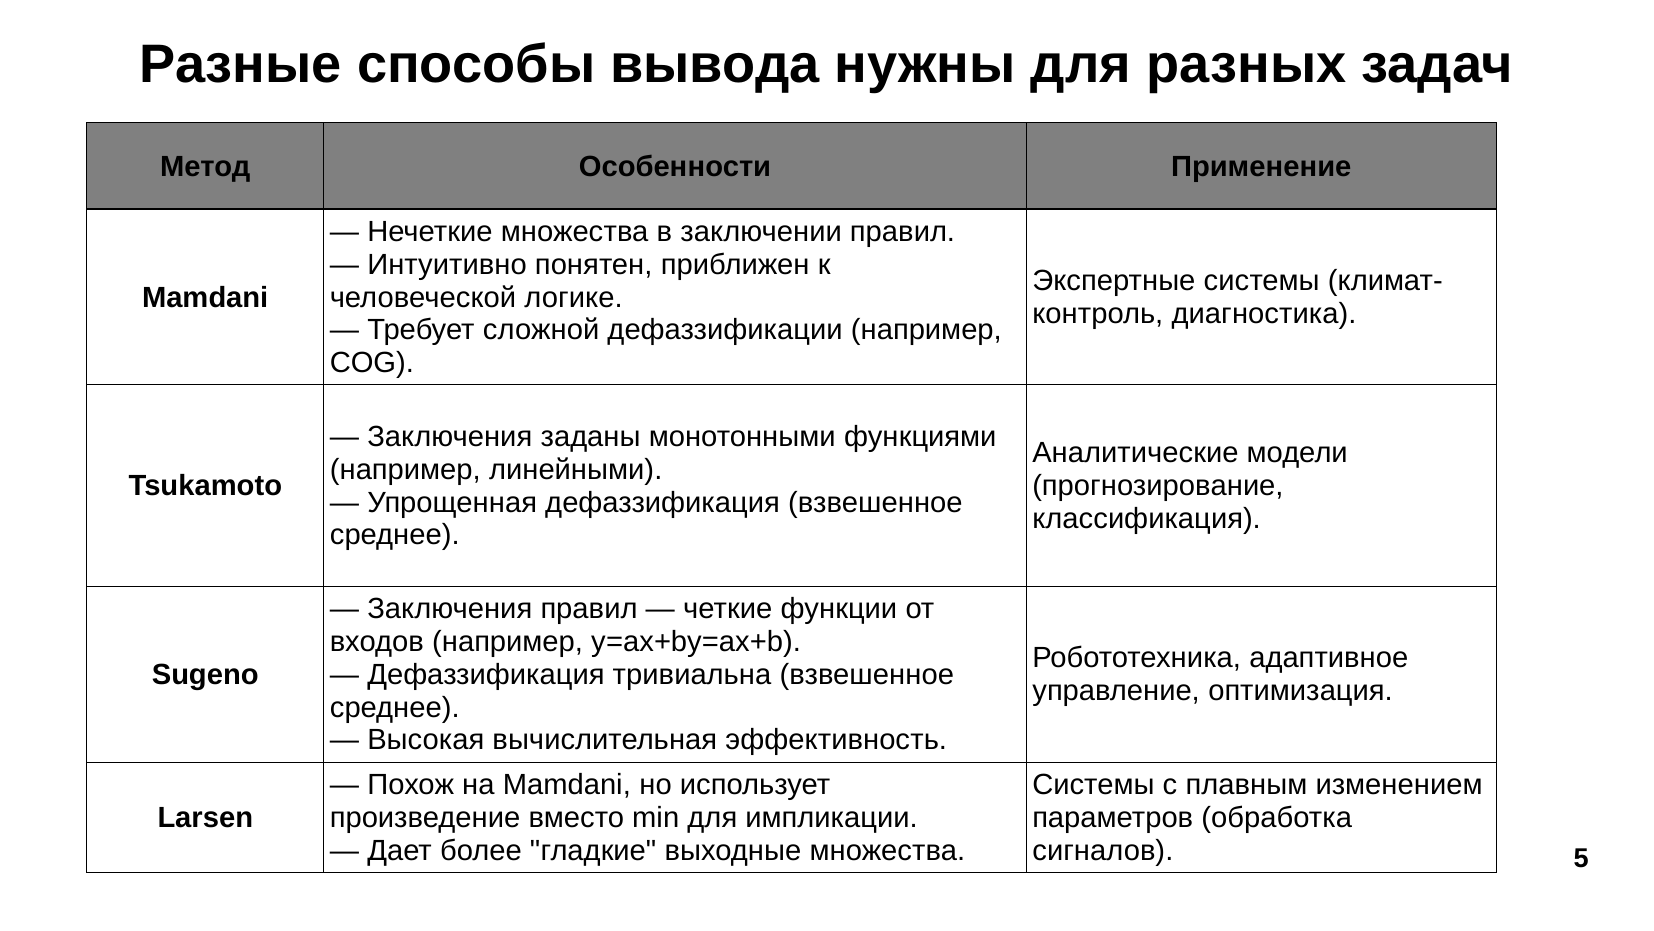

# Разные способы вывода нужны для разных задач
| Метод | Особенности | Применение |
| --- | --- | --- |
| Mamdani | — Нечеткие множества в заключении правил. — Интуитивно понятен, приближен к человеческой логике. — Требует сложной дефаззификации (например, COG). | Экспертные системы (климат-контроль, диагностика). |
| Tsukamoto | — Заключения заданы монотонными функциями (например, линейными). — Упрощенная дефаззификация (взвешенное среднее). | Аналитические модели (прогнозирование, классификация). |
| Sugeno | — Заключения правил — четкие функции от входов (например, y=ax+by=ax+b). — Дефаззификация тривиальна (взвешенное среднее). — Высокая вычислительная эффективность. | Робототехника, адаптивное управление, оптимизация. |
| Larsen | — Похож на Mamdani, но использует произведение вместо min для импликации. — Дает более "гладкие" выходные множества. | Системы с плавным изменением параметров (обработка сигналов). |
5